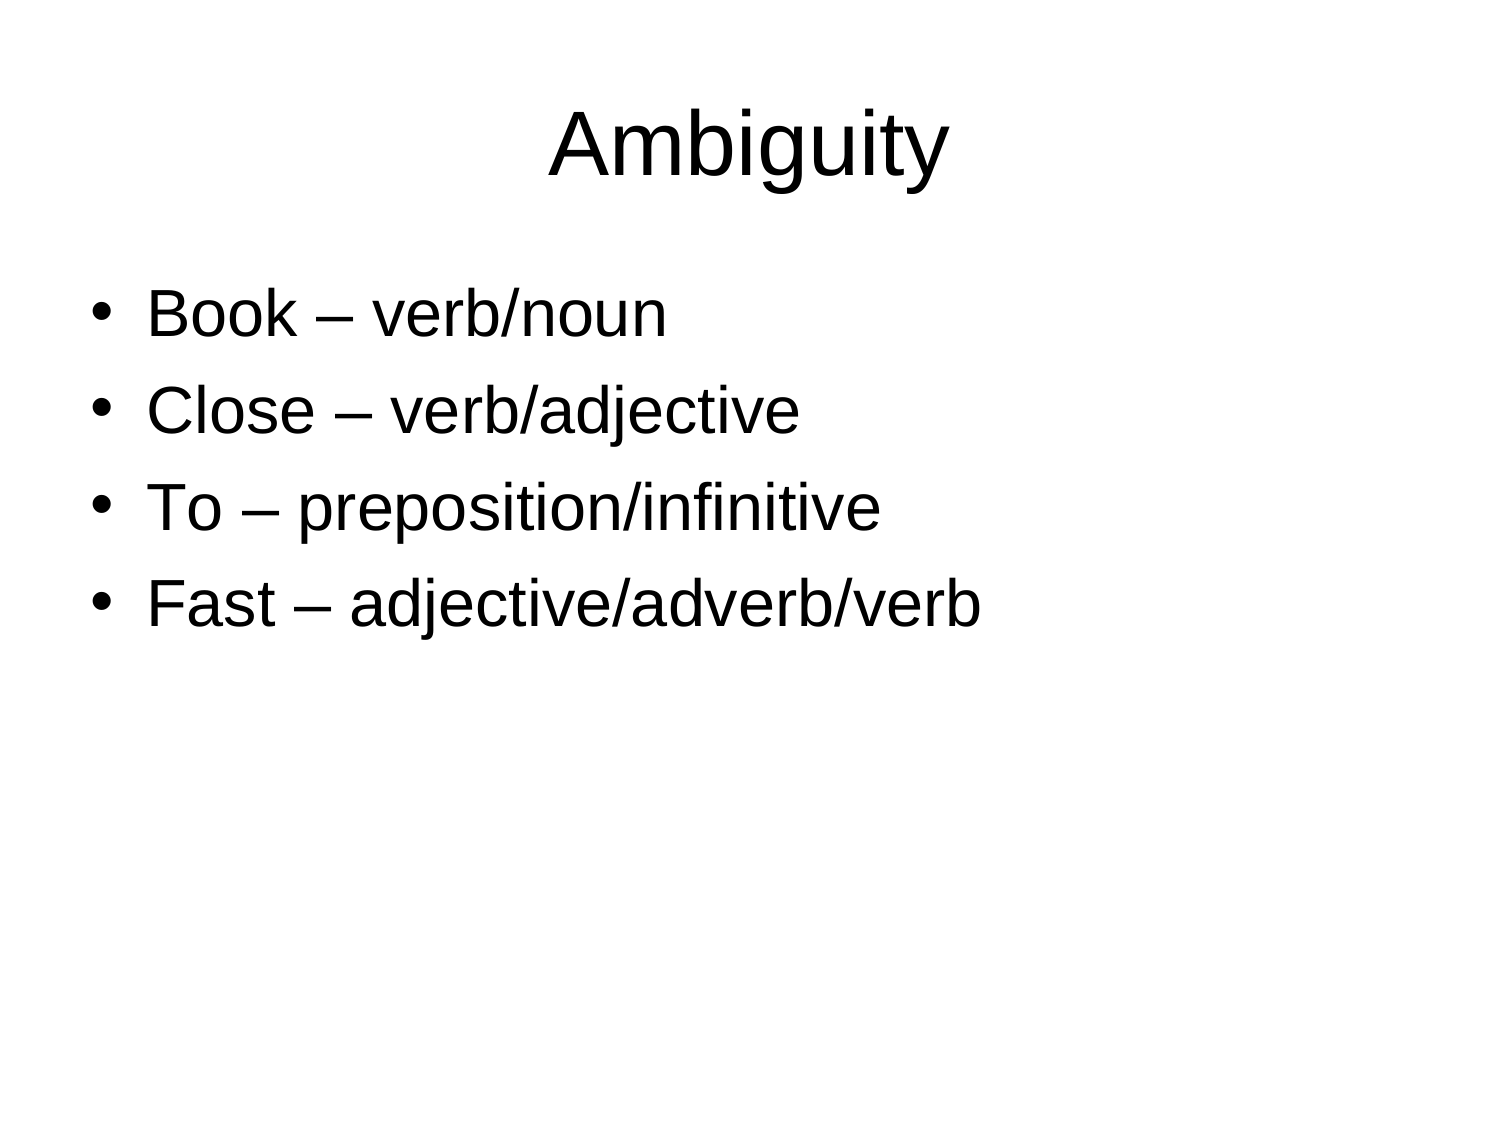

# Ambiguity
Book – verb/noun
Close – verb/adjective
To – preposition/infinitive
Fast – adjective/adverb/verb